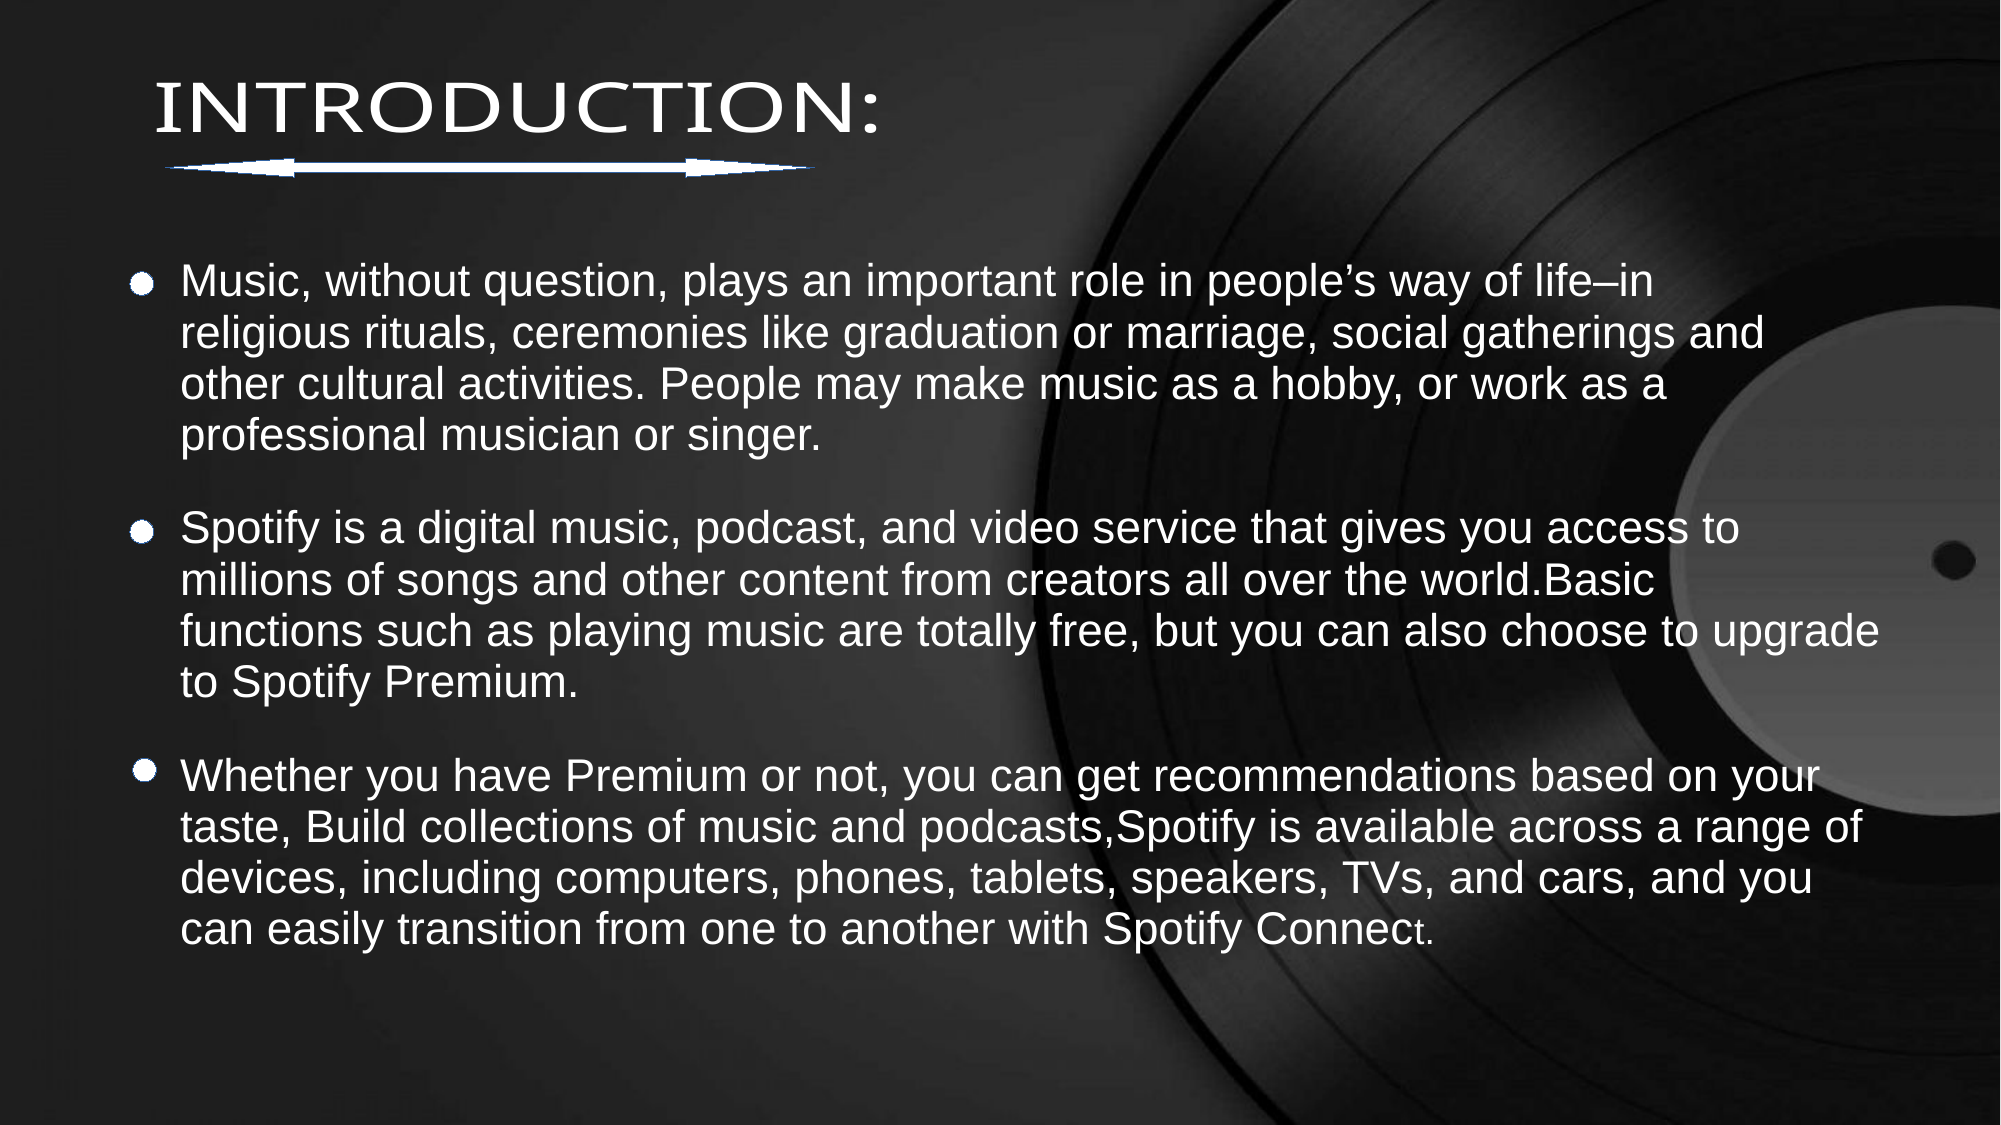

INTRODUCTION:
Music, without question, plays an important role in people’s way of life–in
religious rituals, ceremonies like graduation or marriage, social gatherings and
other cultural activities. People may make music as a hobby, or work as a
professional musician or singer.
Spotify is a digital music, podcast, and video service that gives you access to
millions of songs and other content from creators all over the world.Basic
functions such as playing music are totally free, but you can also choose to upgrade
to Spotify Premium.
Whether you have Premium or not, you can get recommendations based on your
taste, Build collections of music and podcasts,Spotify is available across a range of
devices, including computers, phones, tablets, speakers, TVs, and cars, and you
can easily transition from one to another with Spotify Connect.